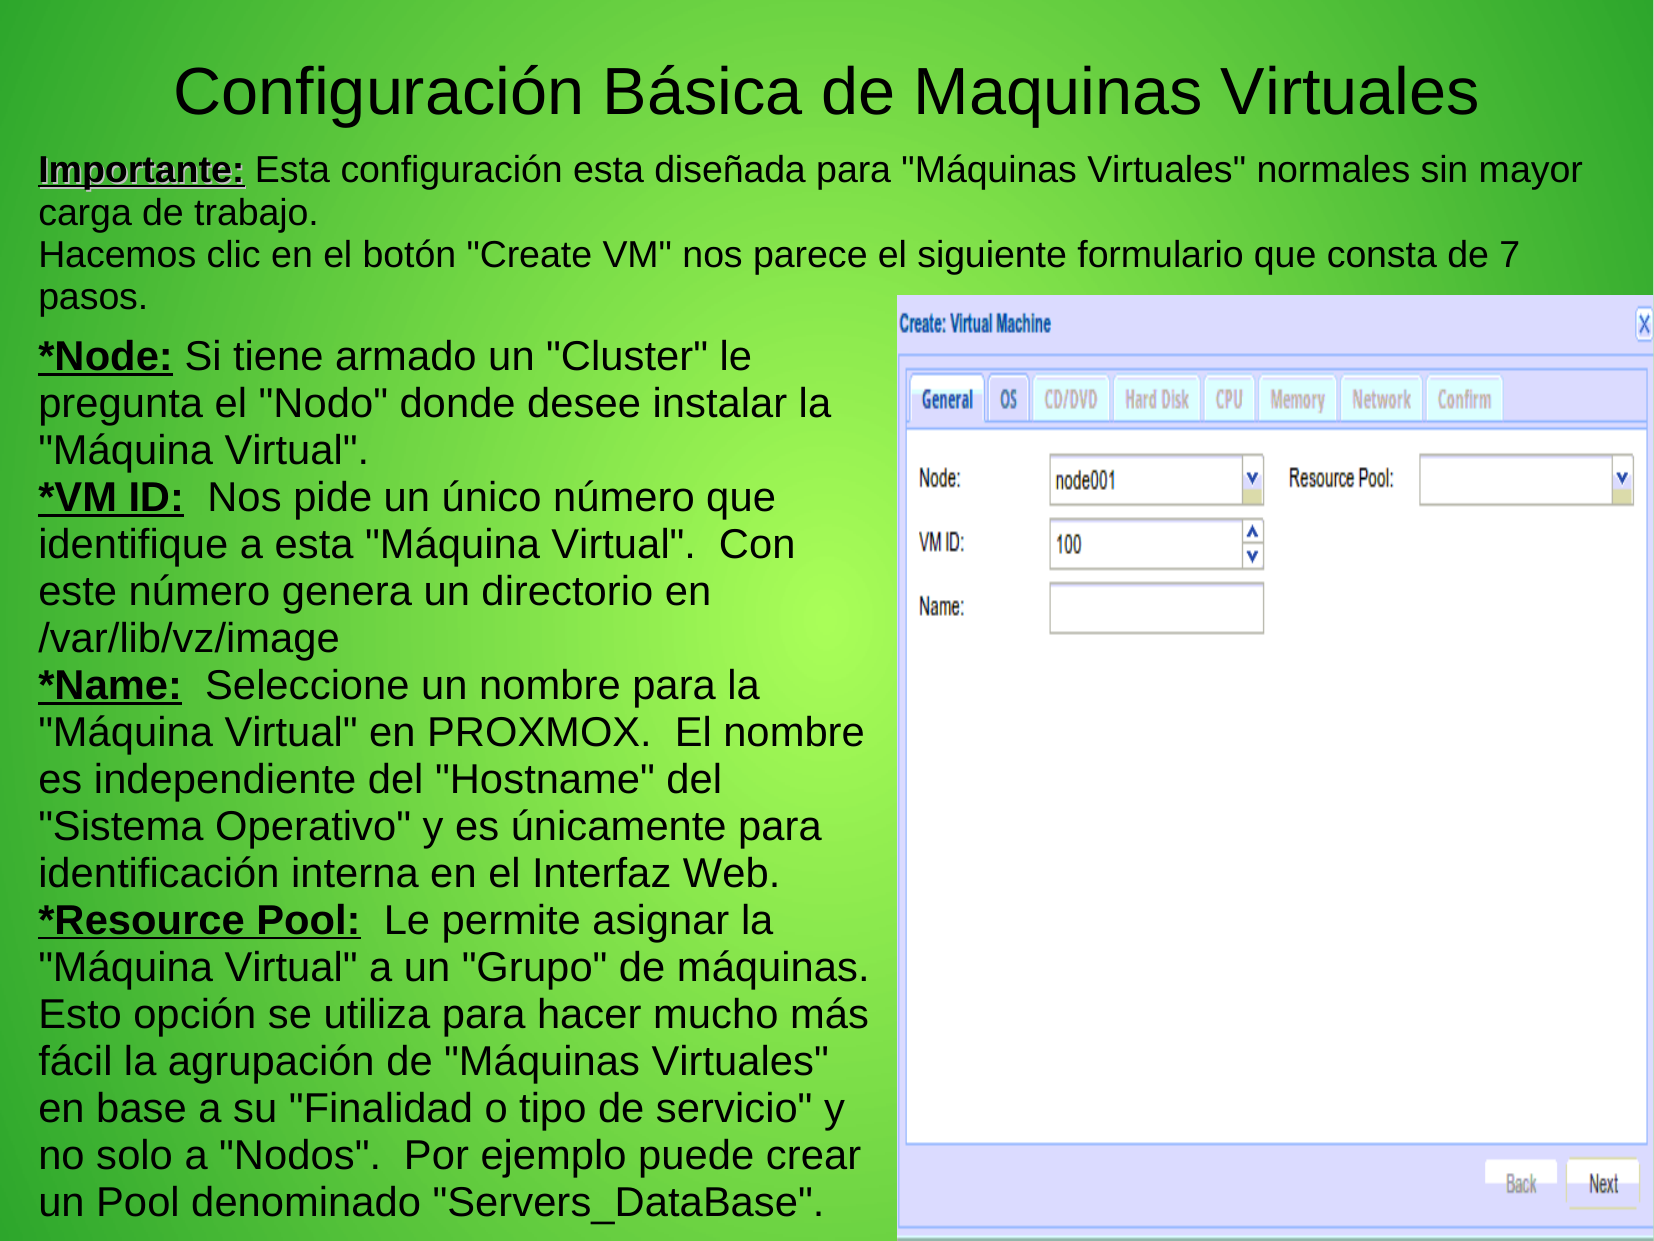

Configuración Básica de Maquinas Virtuales
Importante: Esta configuración esta diseñada para "Máquinas Virtuales" normales sin mayor carga de trabajo.
Hacemos clic en el botón "Create VM" nos parece el siguiente formulario que consta de 7 pasos.
*Node: Si tiene armado un "Cluster" le pregunta el "Nodo" donde desee instalar la "Máquina Virtual".
*VM ID: Nos pide un único número que identifique a esta "Máquina Virtual". Con este número genera un directorio en /var/lib/vz/image
*Name: Seleccione un nombre para la "Máquina Virtual" en PROXMOX. El nombre es independiente del "Hostname" del "Sistema Operativo" y es únicamente para identificación interna en el Interfaz Web.
*Resource Pool: Le permite asignar la "Máquina Virtual" a un "Grupo" de máquinas. Esto opción se utiliza para hacer mucho más fácil la agrupación de "Máquinas Virtuales" en base a su "Finalidad o tipo de servicio" y no solo a "Nodos". Por ejemplo puede crear un Pool denominado "Servers_DataBase".